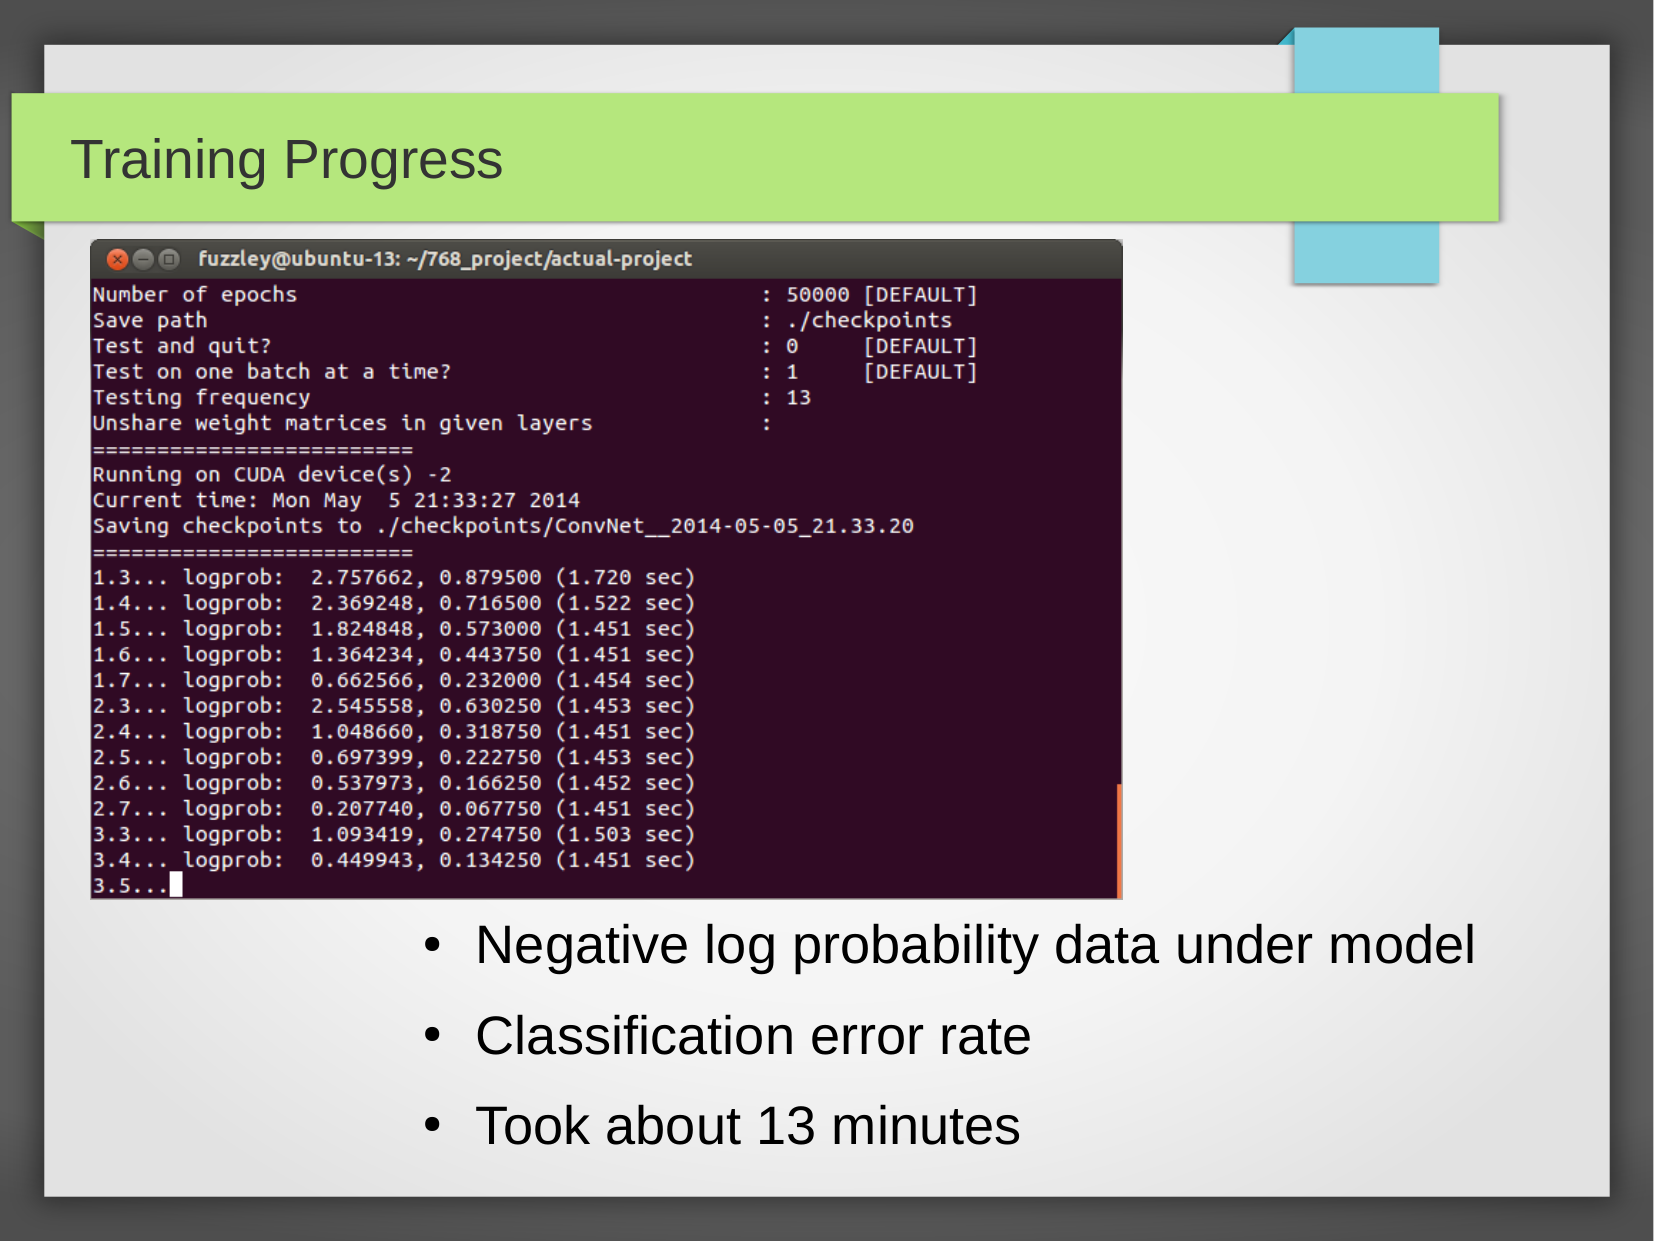

# Training Progress
Negative log probability data under model
Classification error rate
Took about 13 minutes